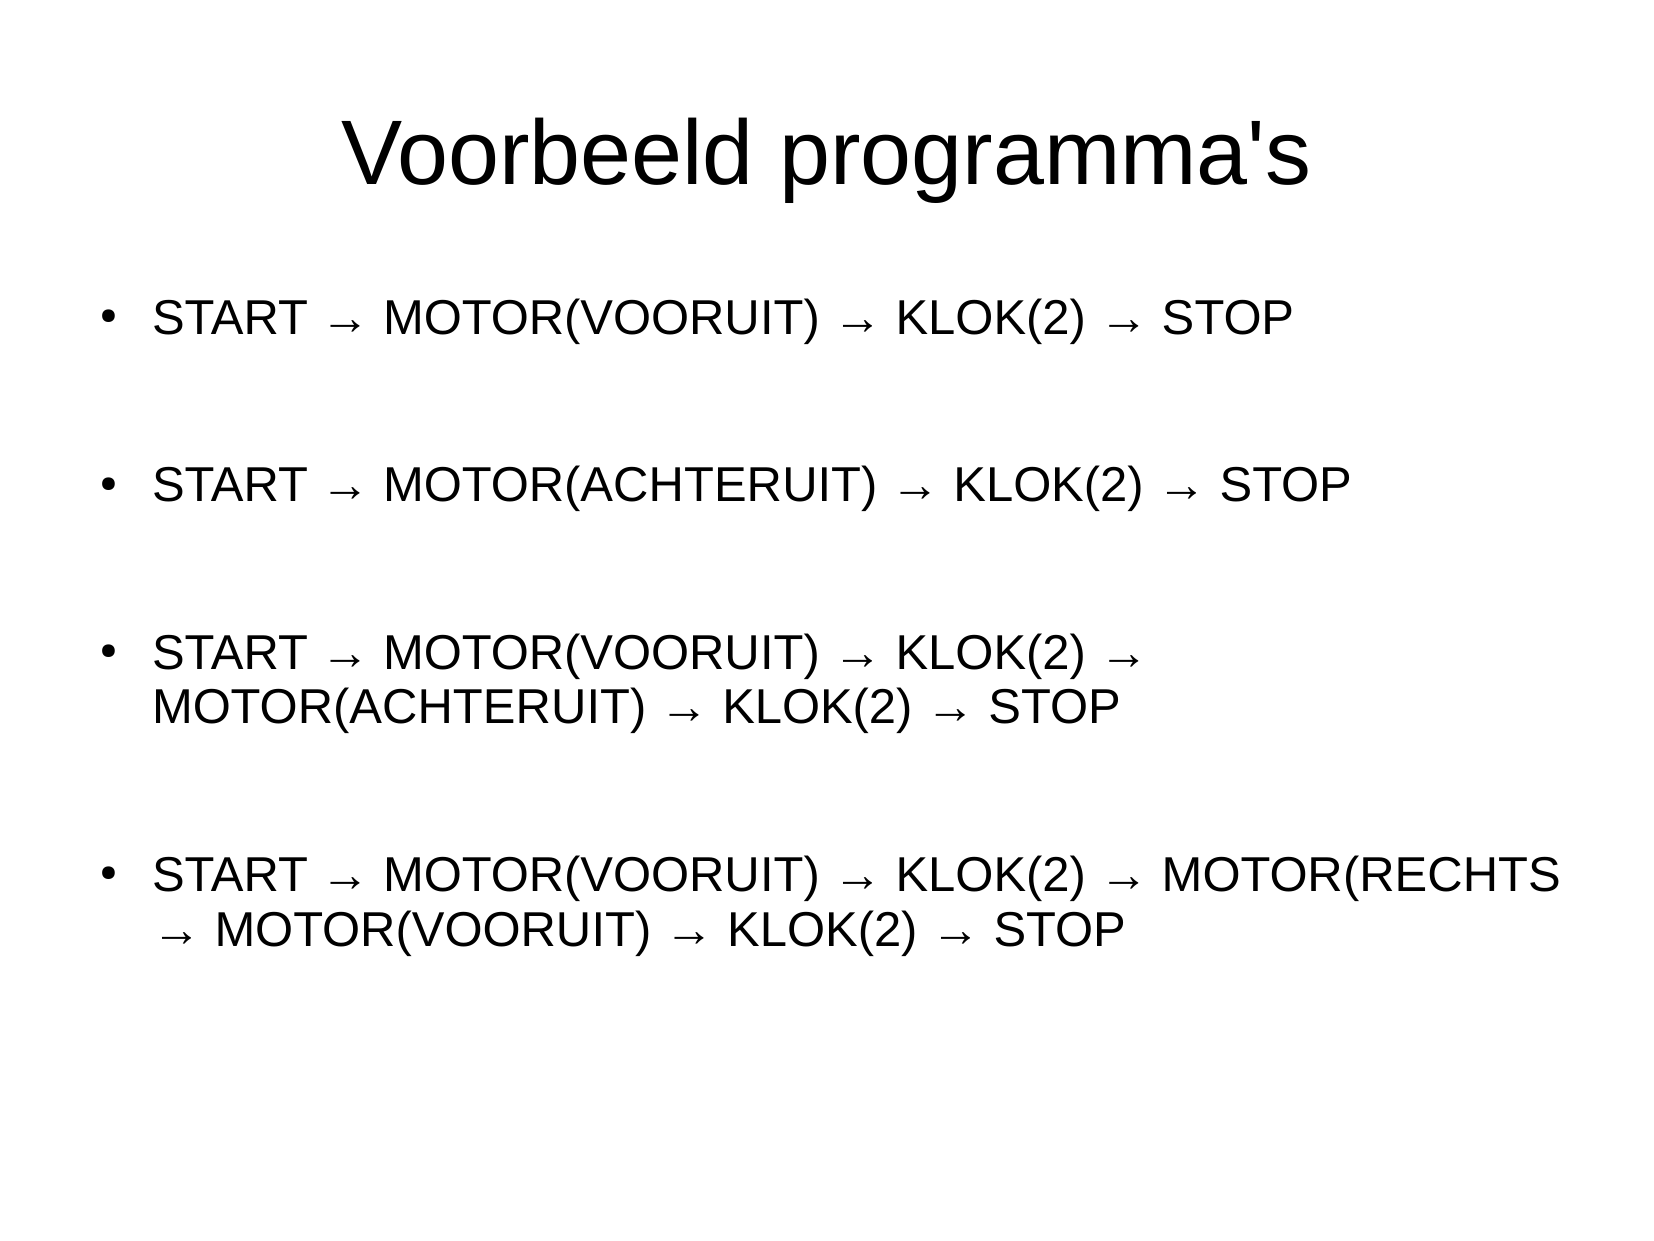

# Voorbeeld programma's
START → MOTOR(VOORUIT) → KLOK(2) → STOP
START → MOTOR(ACHTERUIT) → KLOK(2) → STOP
START → MOTOR(VOORUIT) → KLOK(2) → MOTOR(ACHTERUIT) → KLOK(2) → STOP
START → MOTOR(VOORUIT) → KLOK(2) → MOTOR(RECHTS → MOTOR(VOORUIT) → KLOK(2) → STOP